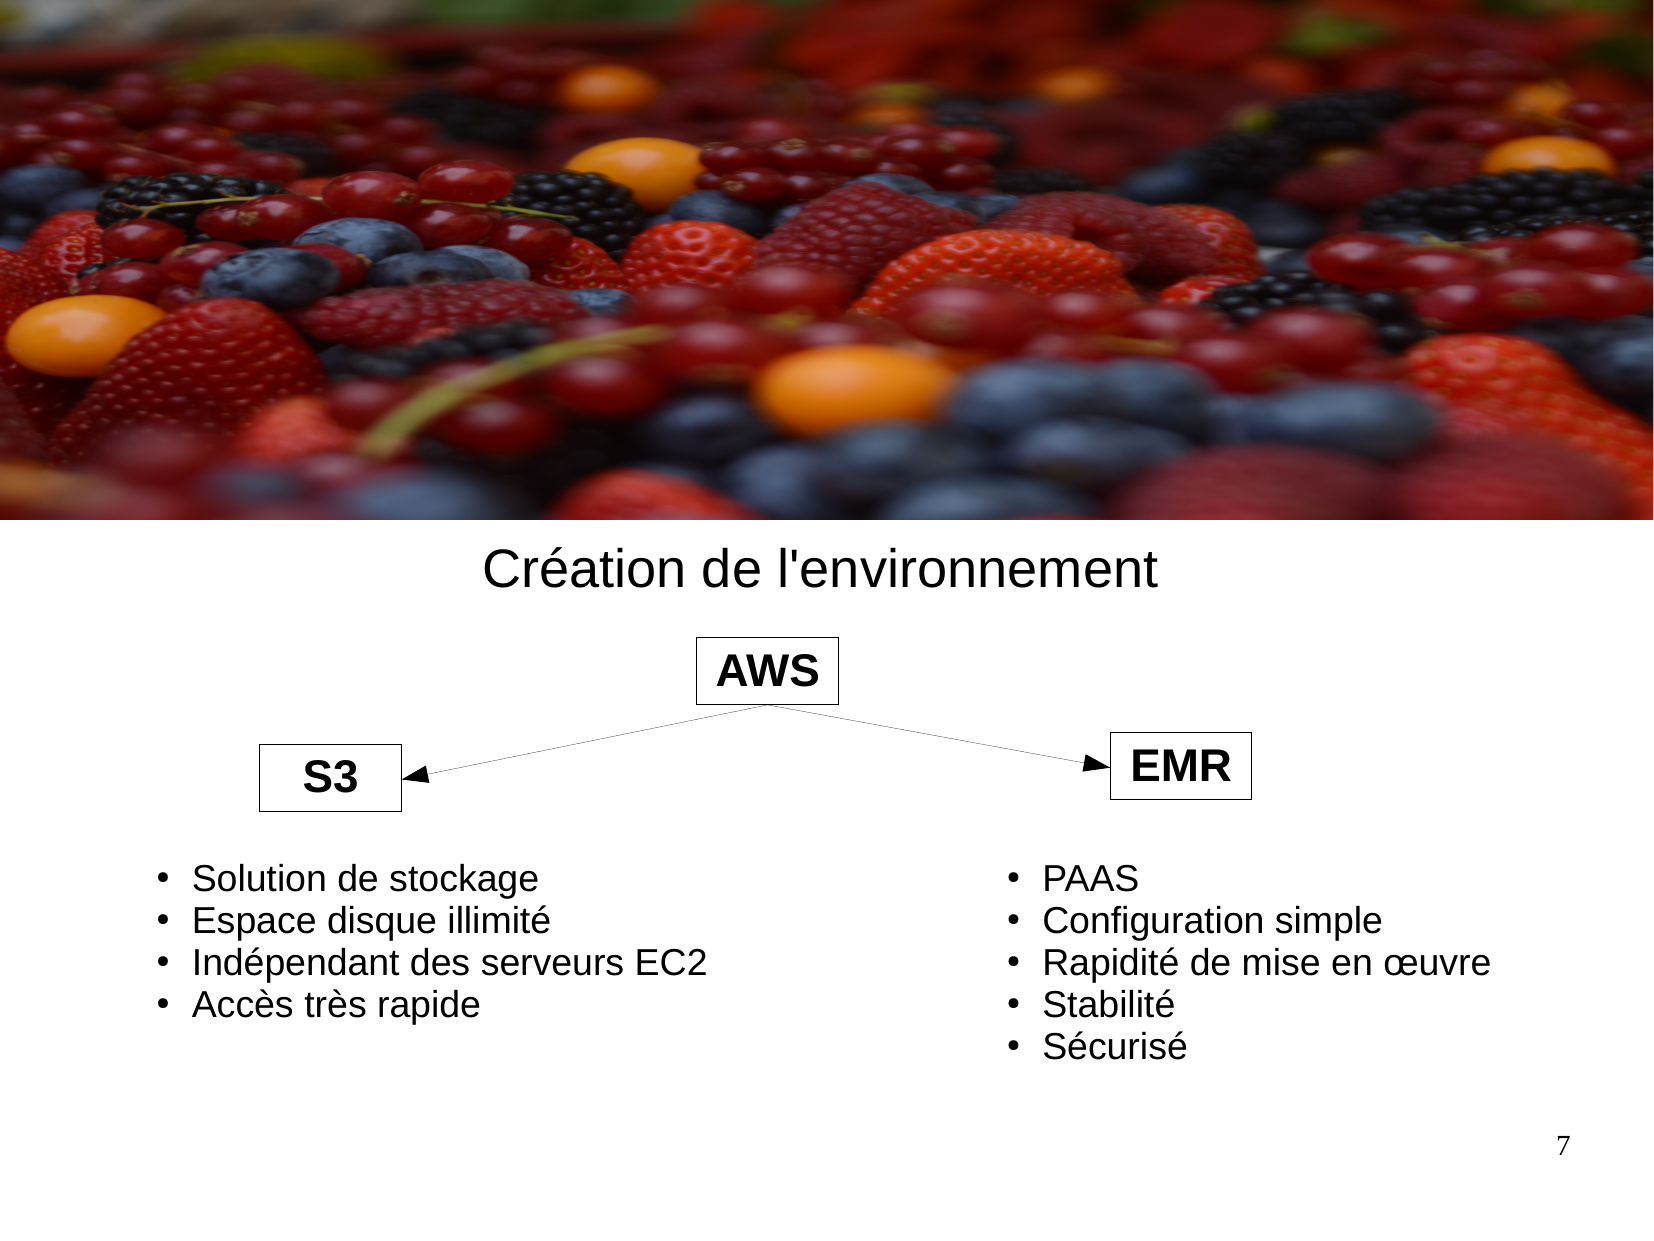

Création de l'environnement
AWS
EMR
S3
Solution de stockage
Espace disque illimité
Indépendant des serveurs EC2
Accès très rapide
PAAS
Configuration simple
Rapidité de mise en œuvre
Stabilité
Sécurisé
7